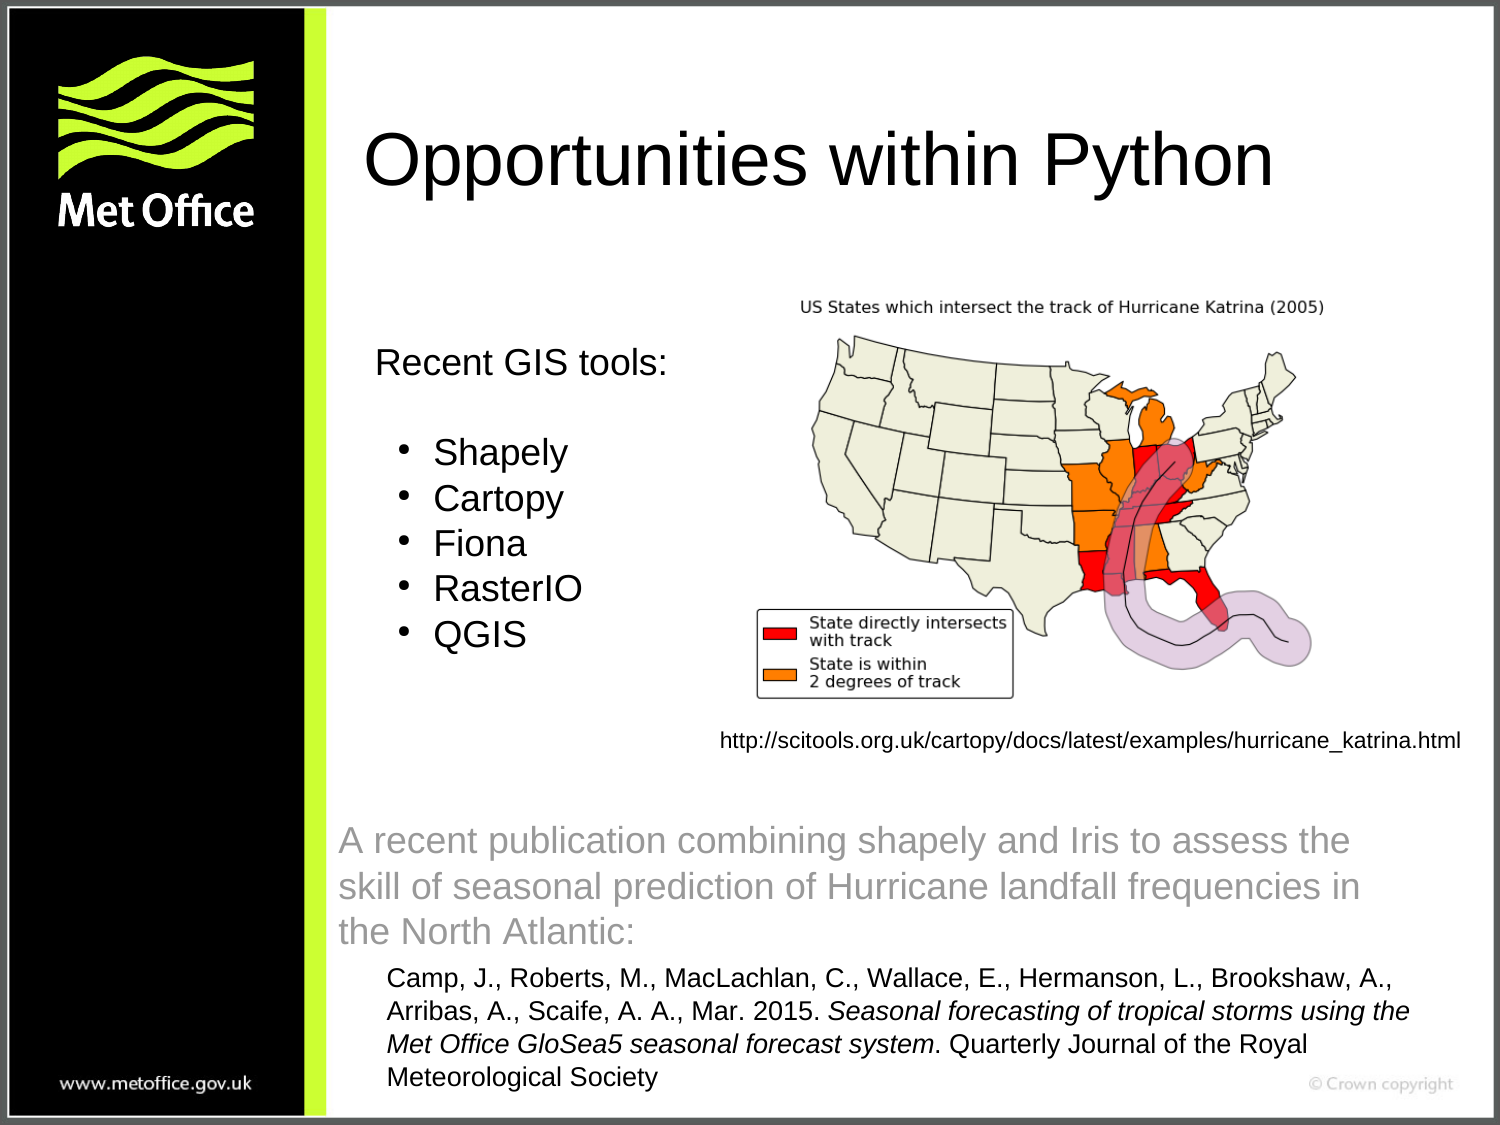

# Opportunities within Python
Recent GIS tools:
Shapely
Cartopy
Fiona
RasterIO
QGIS
http://scitools.org.uk/cartopy/docs/latest/examples/hurricane_katrina.html
A recent publication combining shapely and Iris to assess the skill of seasonal prediction of Hurricane landfall frequencies in the North Atlantic:
Camp, J., Roberts, M., MacLachlan, C., Wallace, E., Hermanson, L., Brookshaw, A., Arribas, A., Scaife, A. A., Mar. 2015. Seasonal forecasting of tropical storms using the Met Office GloSea5 seasonal forecast system. Quarterly Journal of the Royal Meteorological Society